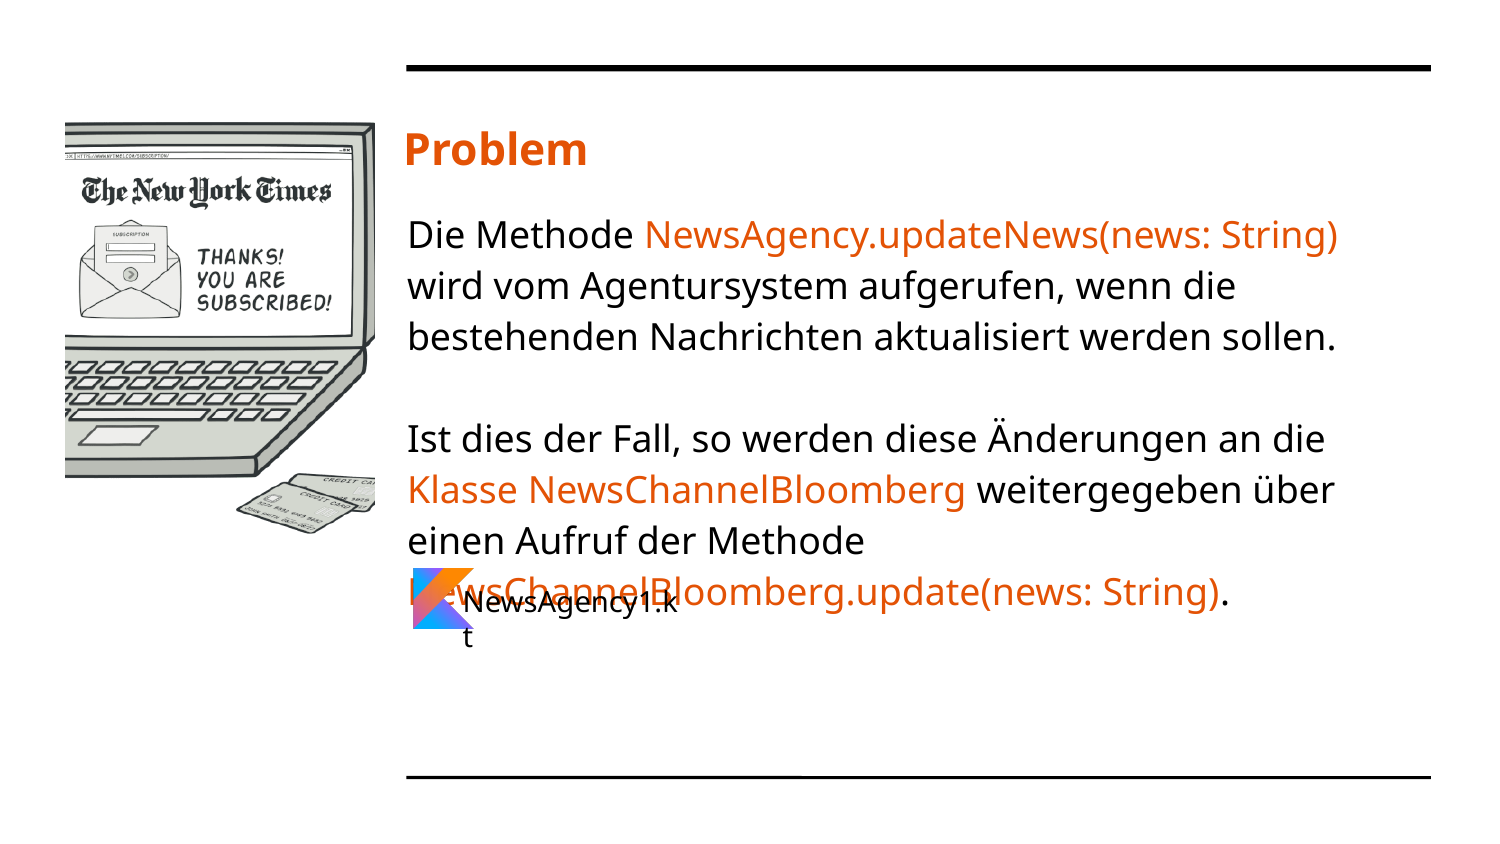

# Problem
Die Methode NewsAgency.updateNews(news: String) wird vom Agentursystem aufgerufen, wenn die bestehenden Nachrichten aktualisiert werden sollen.
Ist dies der Fall, so werden diese Änderungen an die Klasse NewsChannelBloomberg weitergegeben über einen Aufruf der Methode NewsChannelBloomberg.update(news: String).
NewsAgency1.kt